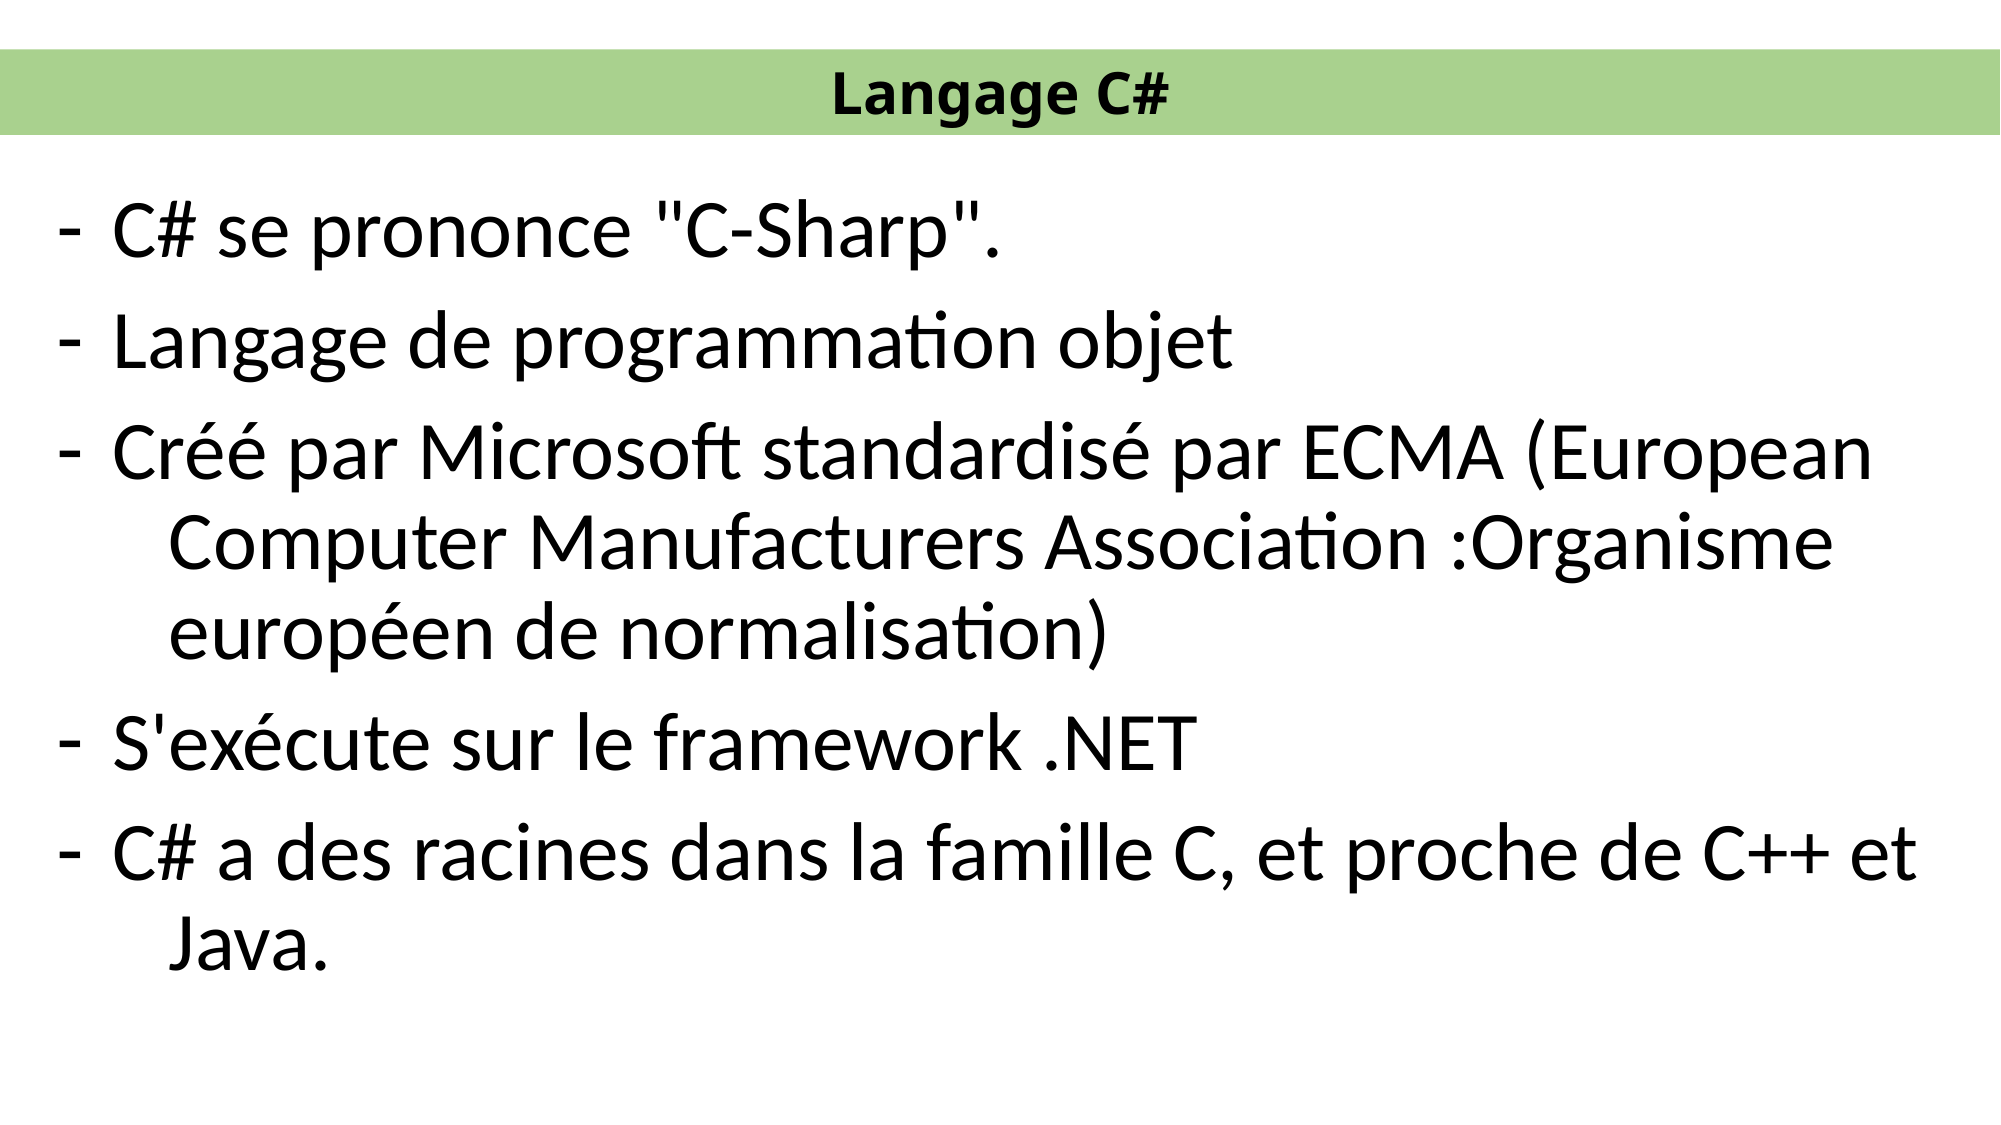

# Langage C#
C# se prononce "C-Sharp".
Langage de programmation objet
Créé par Microsoft standardisé par ECMA (European Computer Manufacturers Association :Organisme européen de normalisation)
S'exécute sur le framework .NET
C# a des racines dans la famille C, et proche de C++ et Java.